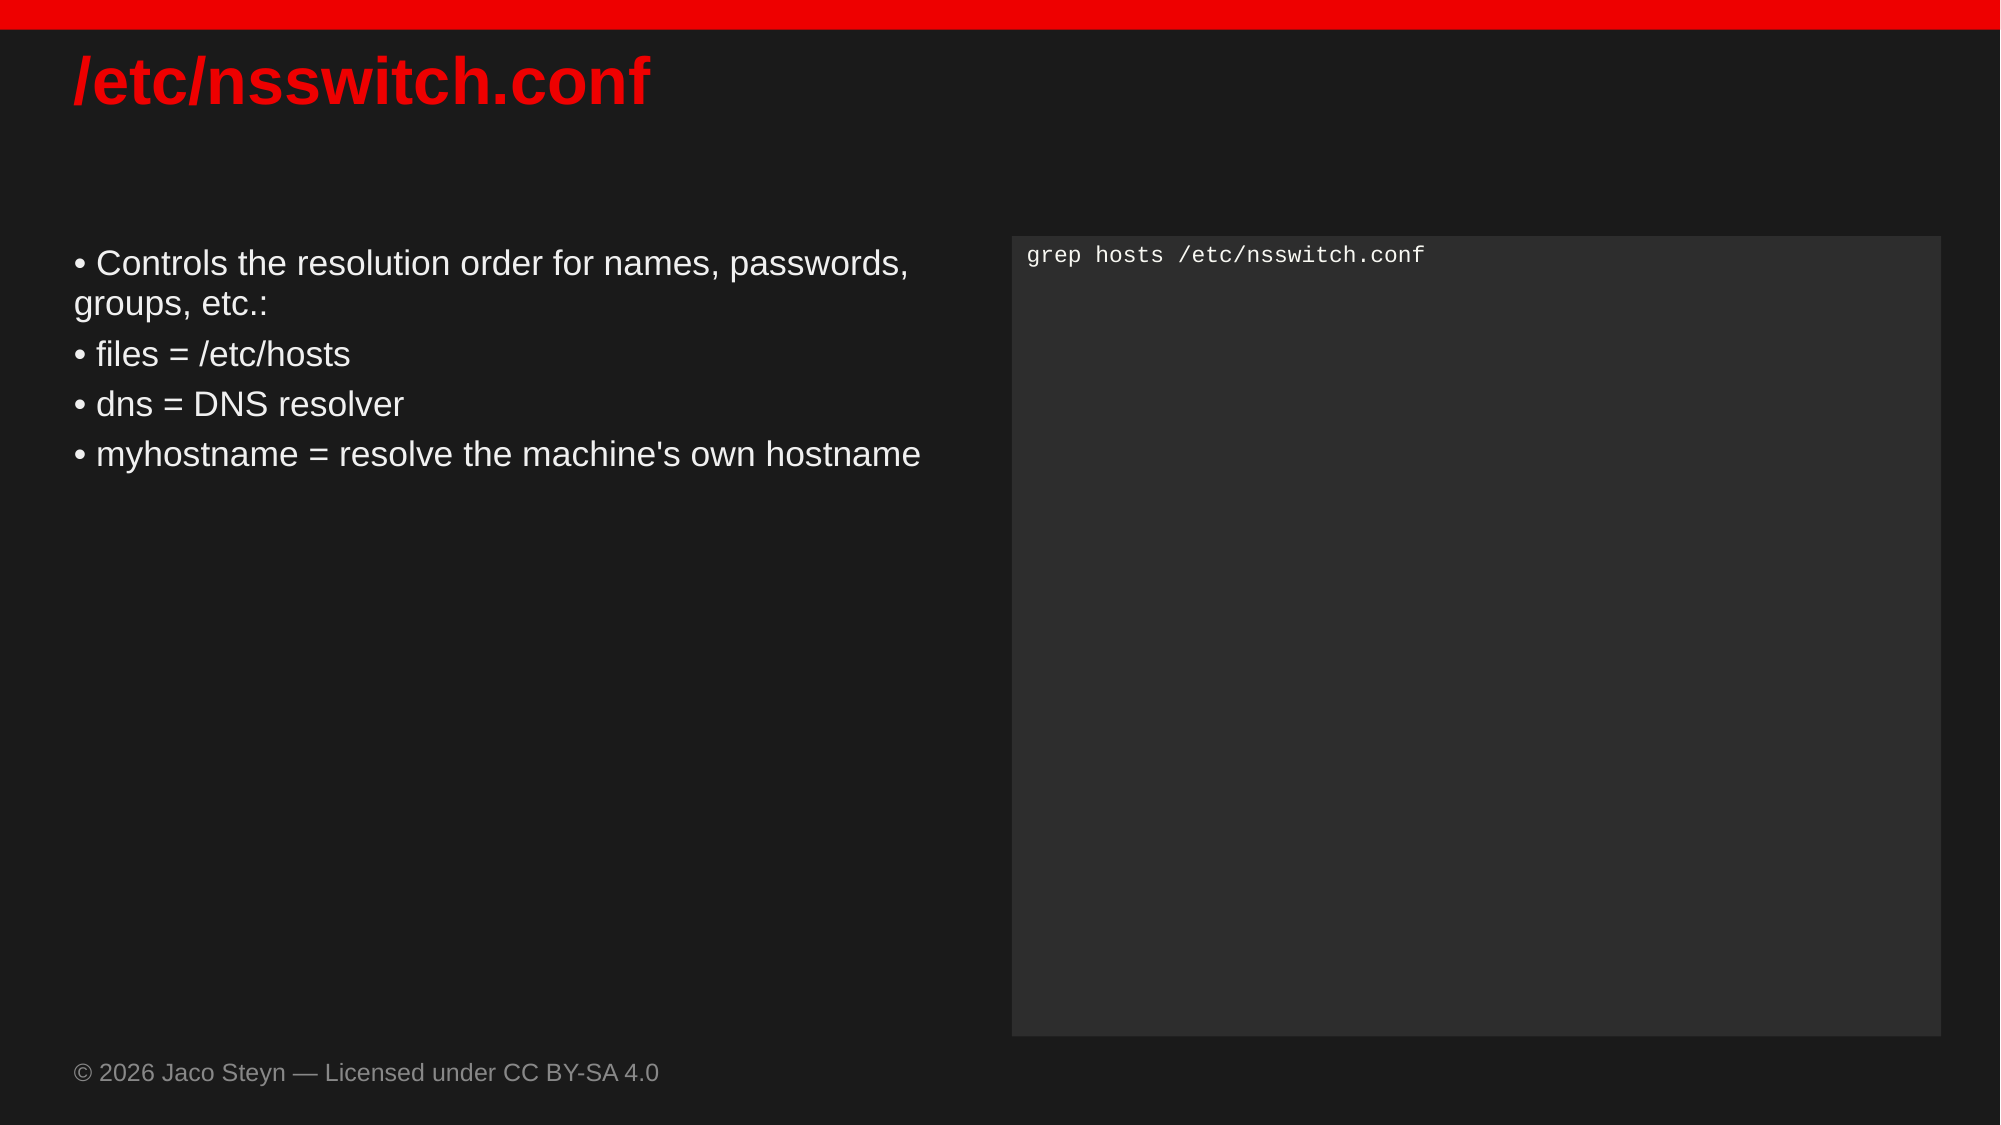

/etc/nsswitch.conf
• Controls the resolution order for names, passwords, groups, etc.:
• files = /etc/hosts
• dns = DNS resolver
• myhostname = resolve the machine's own hostname
grep hosts /etc/nsswitch.conf
© 2026 Jaco Steyn — Licensed under CC BY-SA 4.0